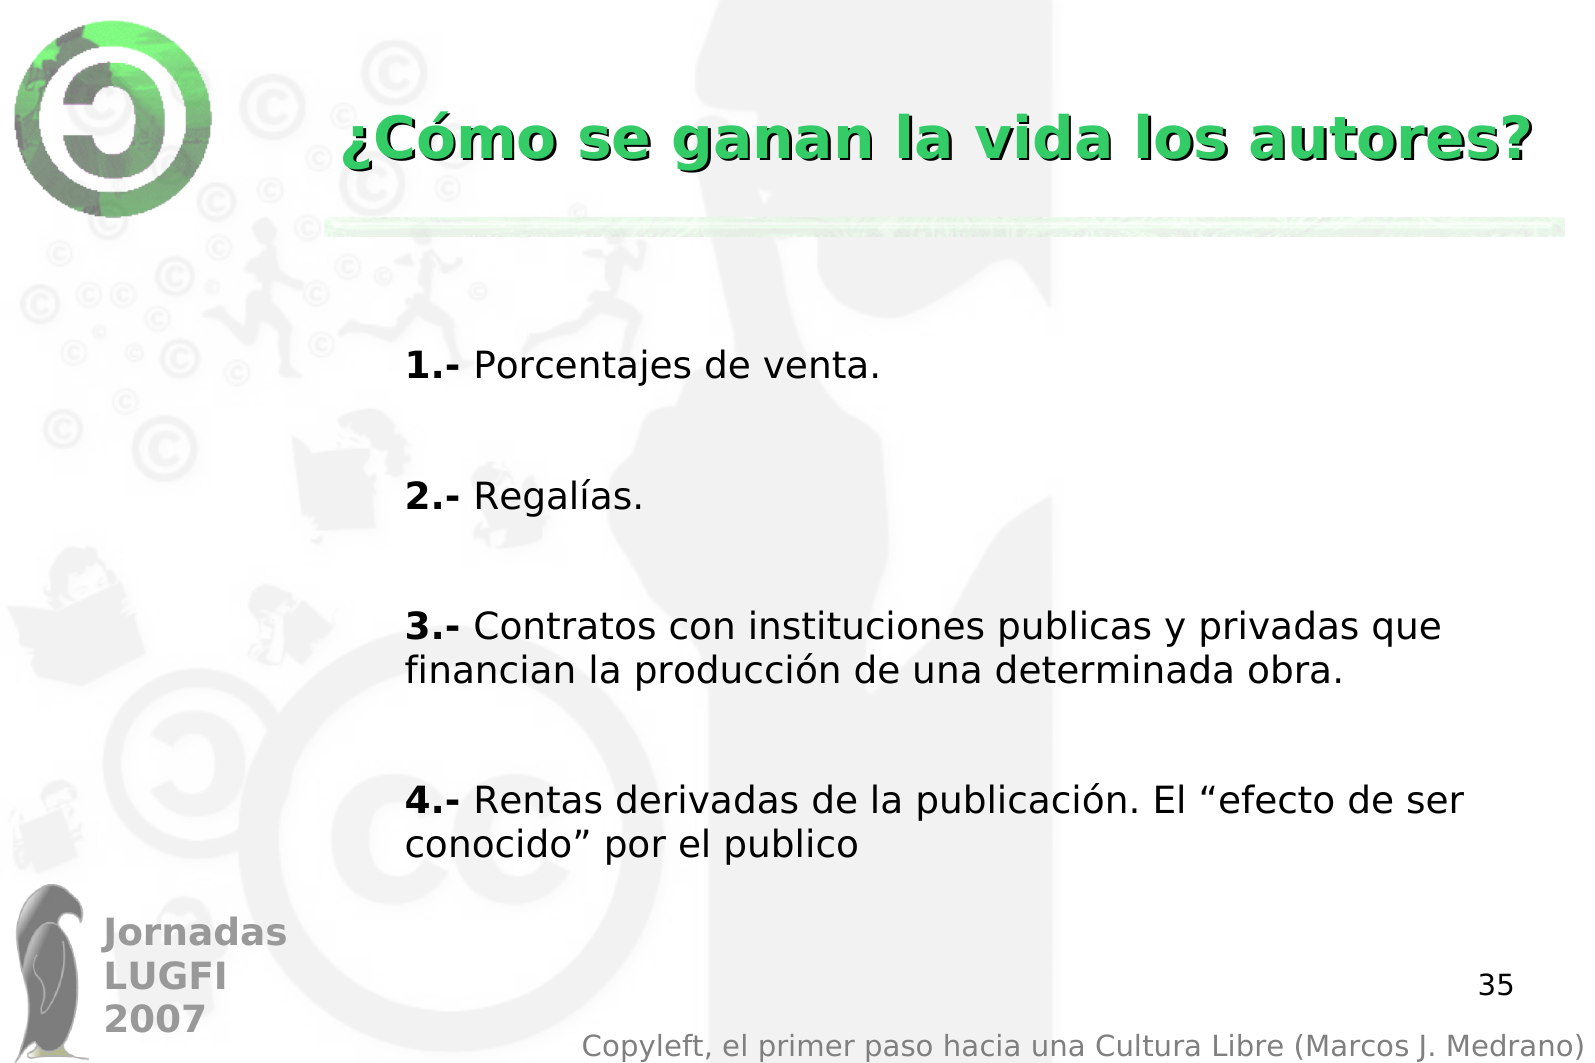

¿Cómo se ganan la vida los autores?
1.- Porcentajes de venta.
2.- Regalías.
3.- Contratos con instituciones publicas y privadas que financian la producción de una determinada obra.
4.- Rentas derivadas de la publicación. El “efecto de ser conocido” por el publico
35